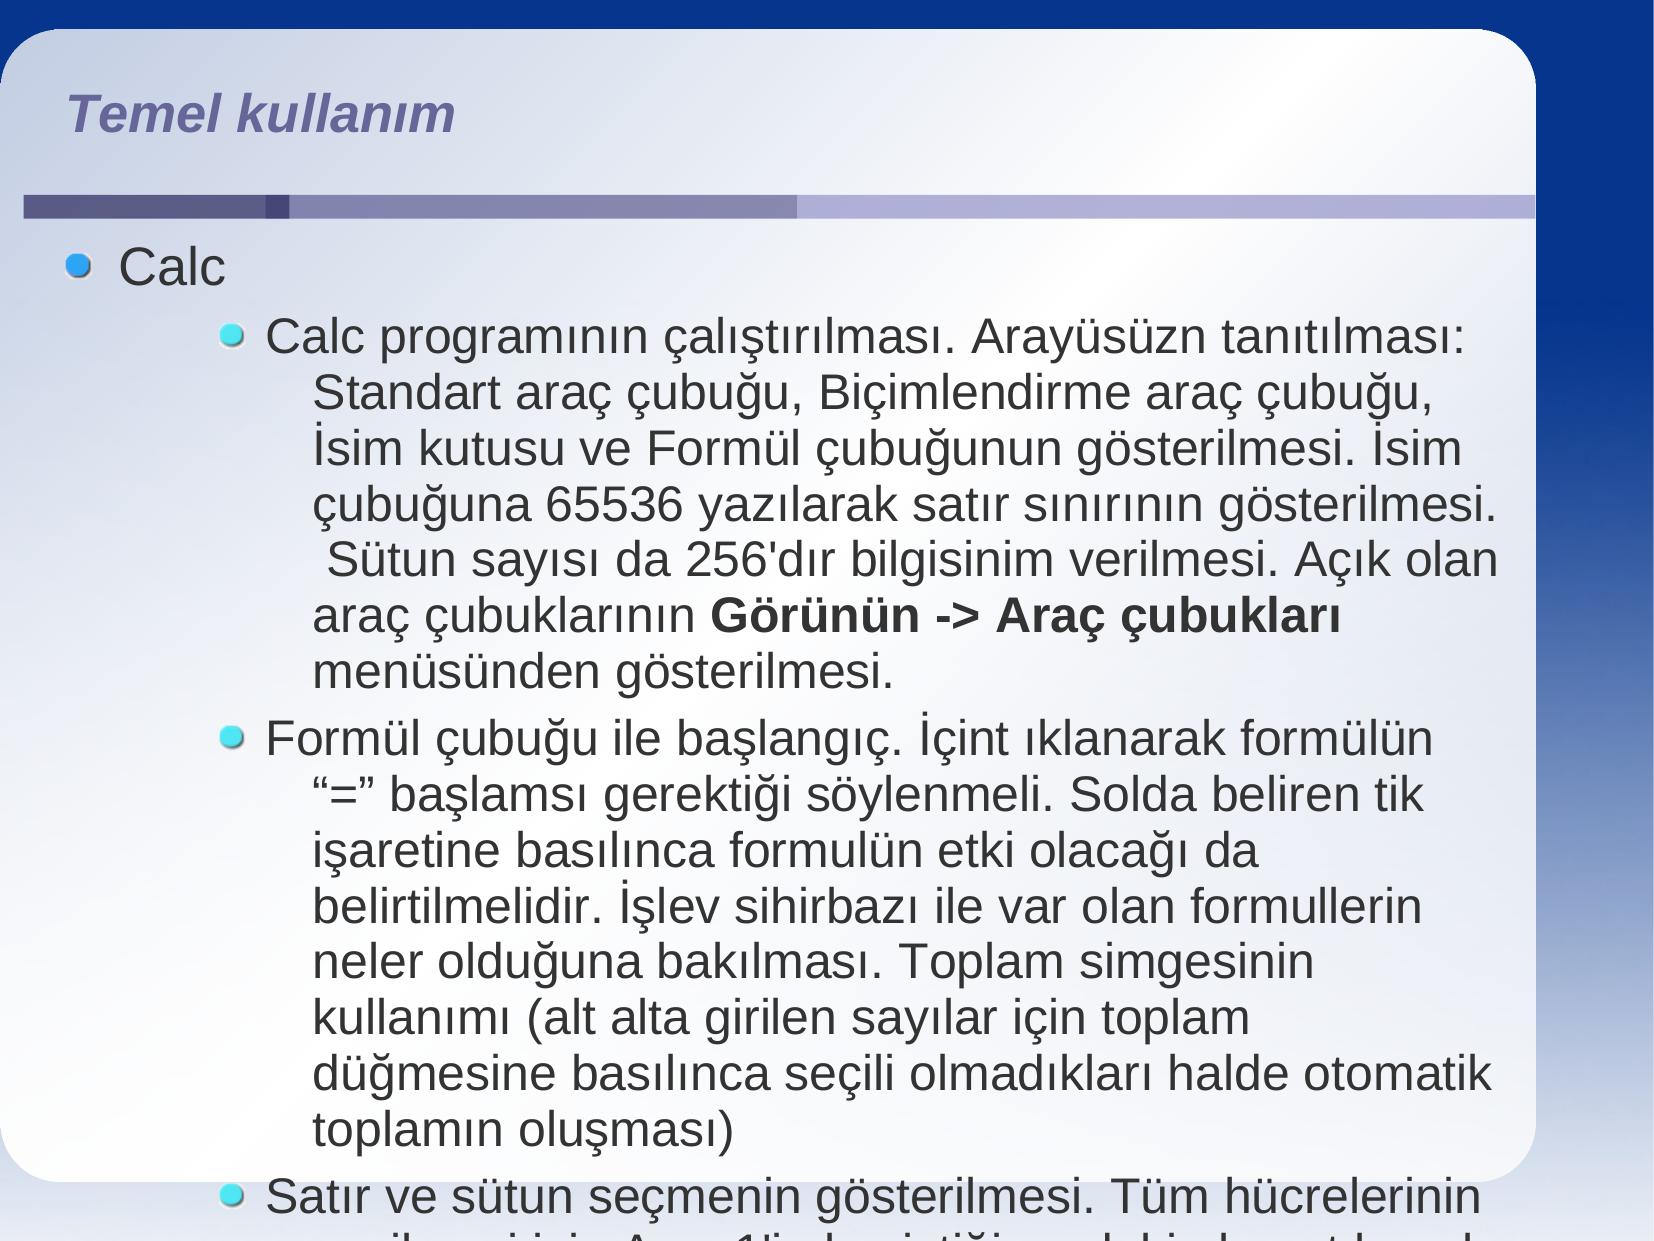

# Temel kullanım
Calc
Calc programının çalıştırılması. Arayüsüzn tanıtılması: Standart araç çubuğu, Biçimlendirme araç çubuğu, İsim kutusu ve Formül çubuğunun gösterilmesi. İsim çubuğuna 65536 yazılarak satır sınırının gösterilmesi. Sütun sayısı da 256'dır bilgisinim verilmesi. Açık olan araç çubuklarının Görünün -> Araç çubukları menüsünden gösterilmesi.
Formül çubuğu ile başlangıç. İçint ıklanarak formülün “=” başlamsı gerektiği söylenmeli. Solda beliren tik işaretine basılınca formulün etki olacağı da belirtilmelidir. İşlev sihirbazı ile var olan formullerin neler olduğuna bakılması. Toplam simgesinin kullanımı (alt alta girilen sayılar için toplam düğmesine basılınca seçili olmadıkları halde otomatik toplamın oluşması)
Satır ve sütun seçmenin gösterilmesi. Tüm hücrelerinin seçilmesi için A ve 1'in kesiştiği yerdeki alana tılamak yeterli. Shift ile ve Ctrl ile seçerek veya çoklu seçim yapılabilir.